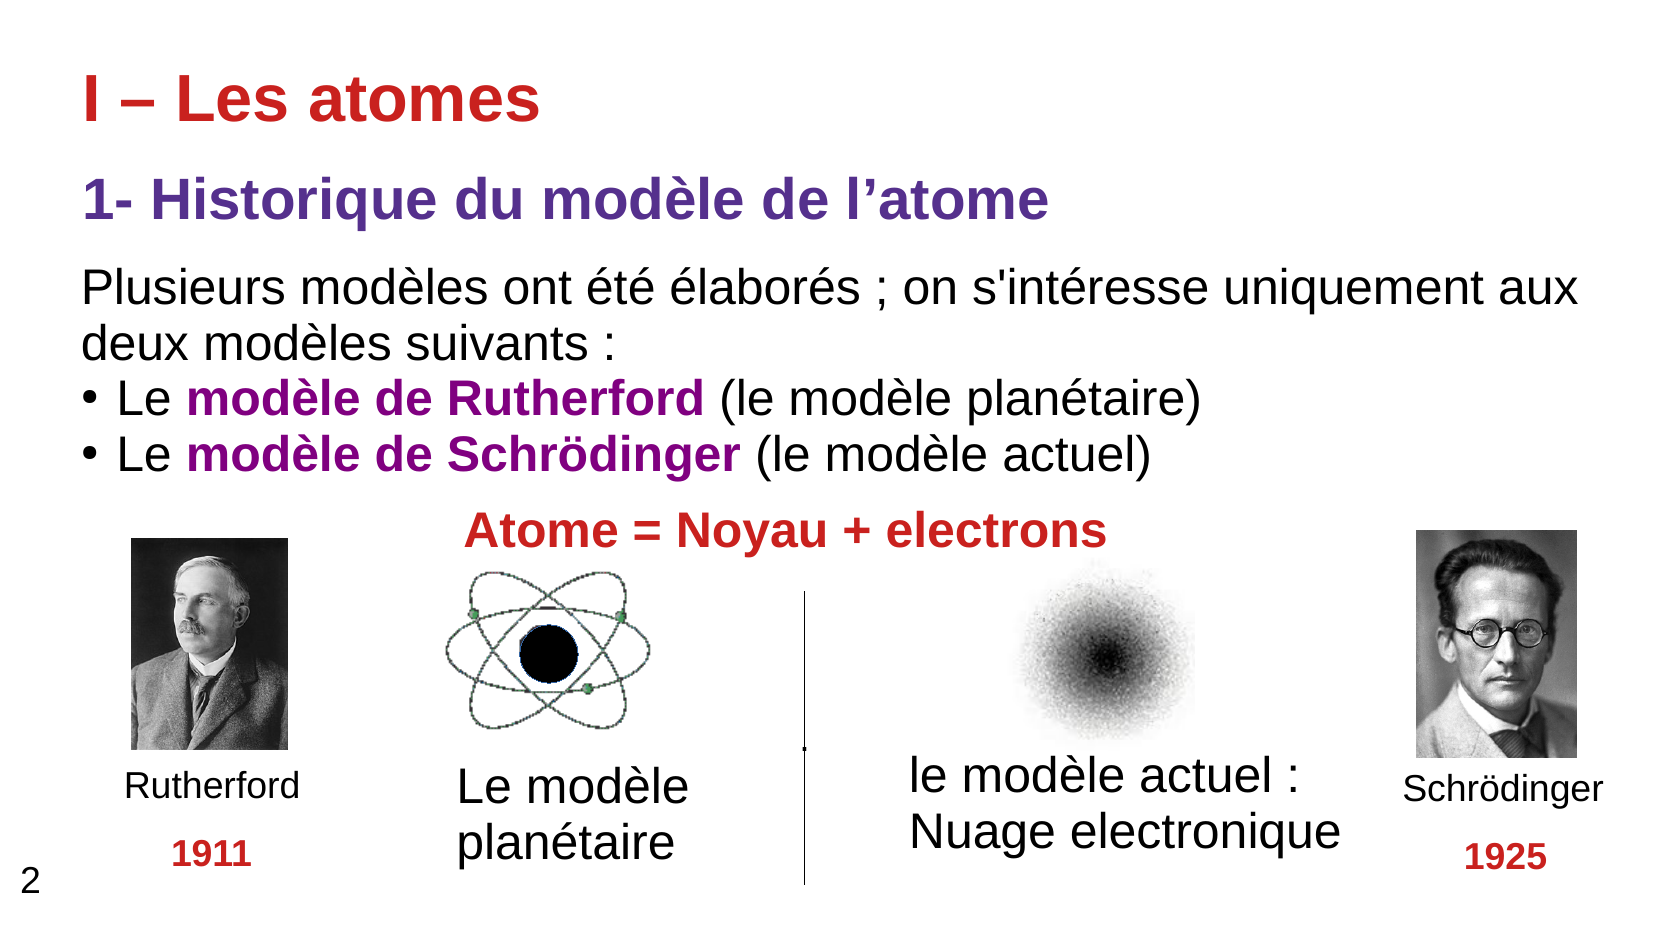

# I – Les atomes
1- Historique du modèle de l’atome
Plusieurs modèles ont été élaborés ; on s'intéresse uniquement aux deux modèles suivants :
Le modèle de Rutherford (le modèle planétaire)
Le modèle de Schrödinger (le modèle actuel)
Atome = Noyau + electrons
le modèle actuel : Nuage electronique
Le modèle planétaire
Rutherford
Schrödinger
1911
1925